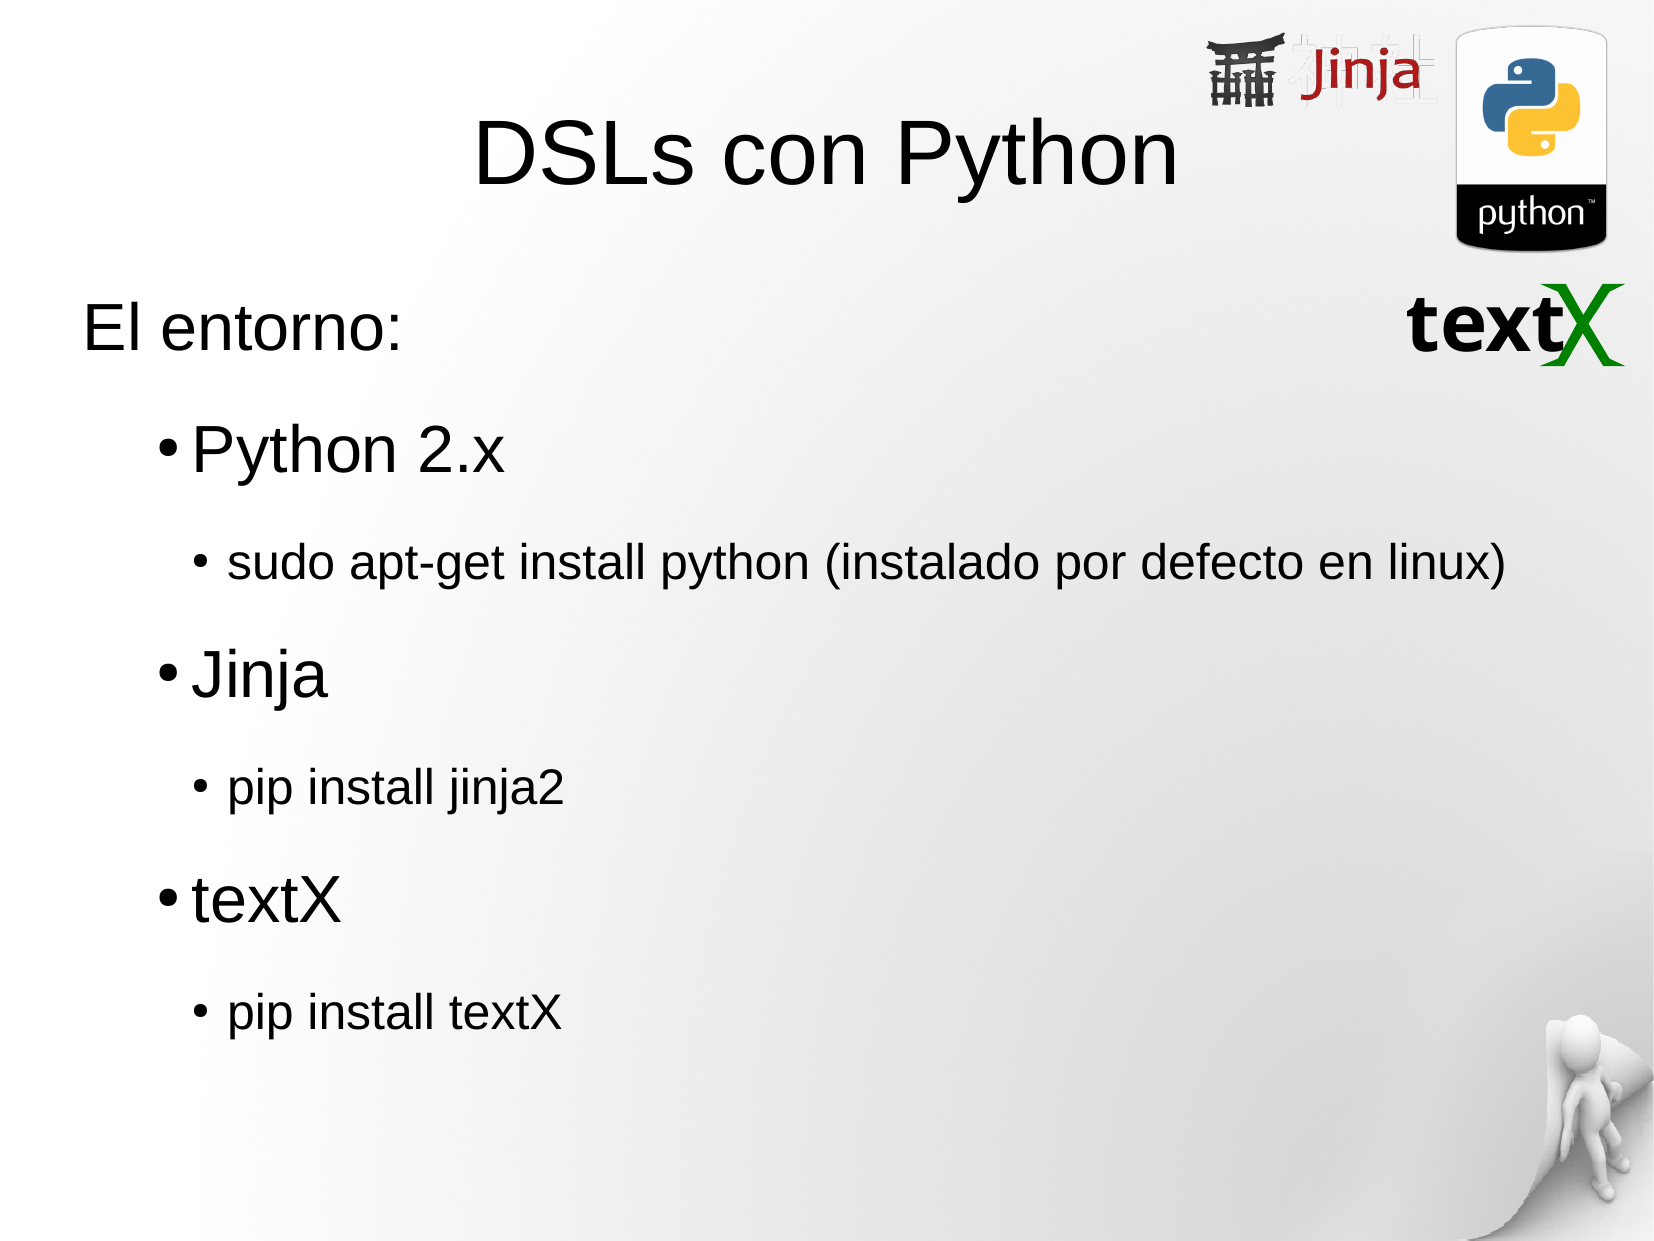

# DSLs con Python
El entorno:
Python 2.x
sudo apt-get install python (instalado por defecto en linux)
Jinja
pip install jinja2
textX
pip install textX